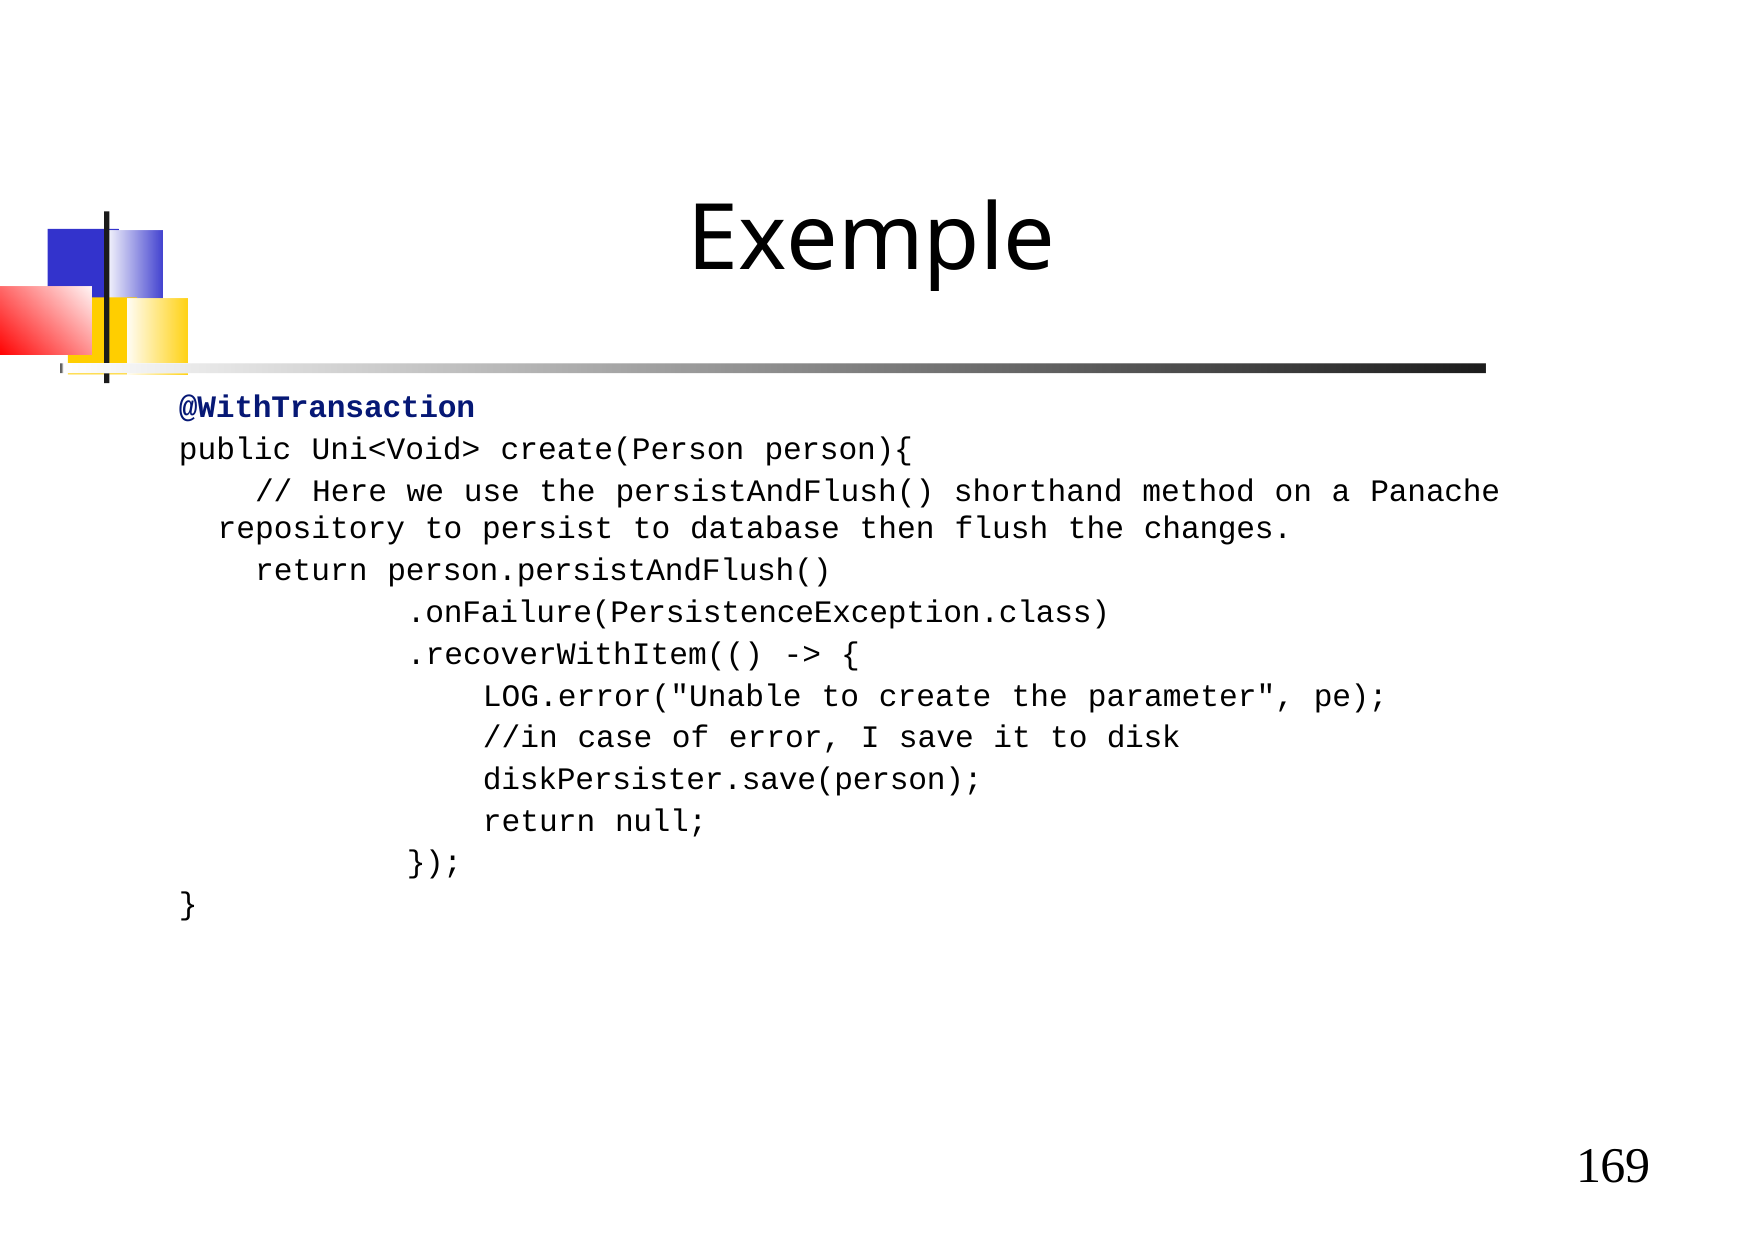

# Exemple
@WithTransaction
public Uni<Void> create(Person person){
// Here we use the persistAndFlush() shorthand method on a Panache repository to persist to database then flush the changes.
return person.persistAndFlush()
.onFailure(PersistenceException.class)
.recoverWithItem(() -> {
LOG.error("Unable to create the parameter", pe);
//in case of error, I save it to disk diskPersister.save(person);
return null;
});
}
169